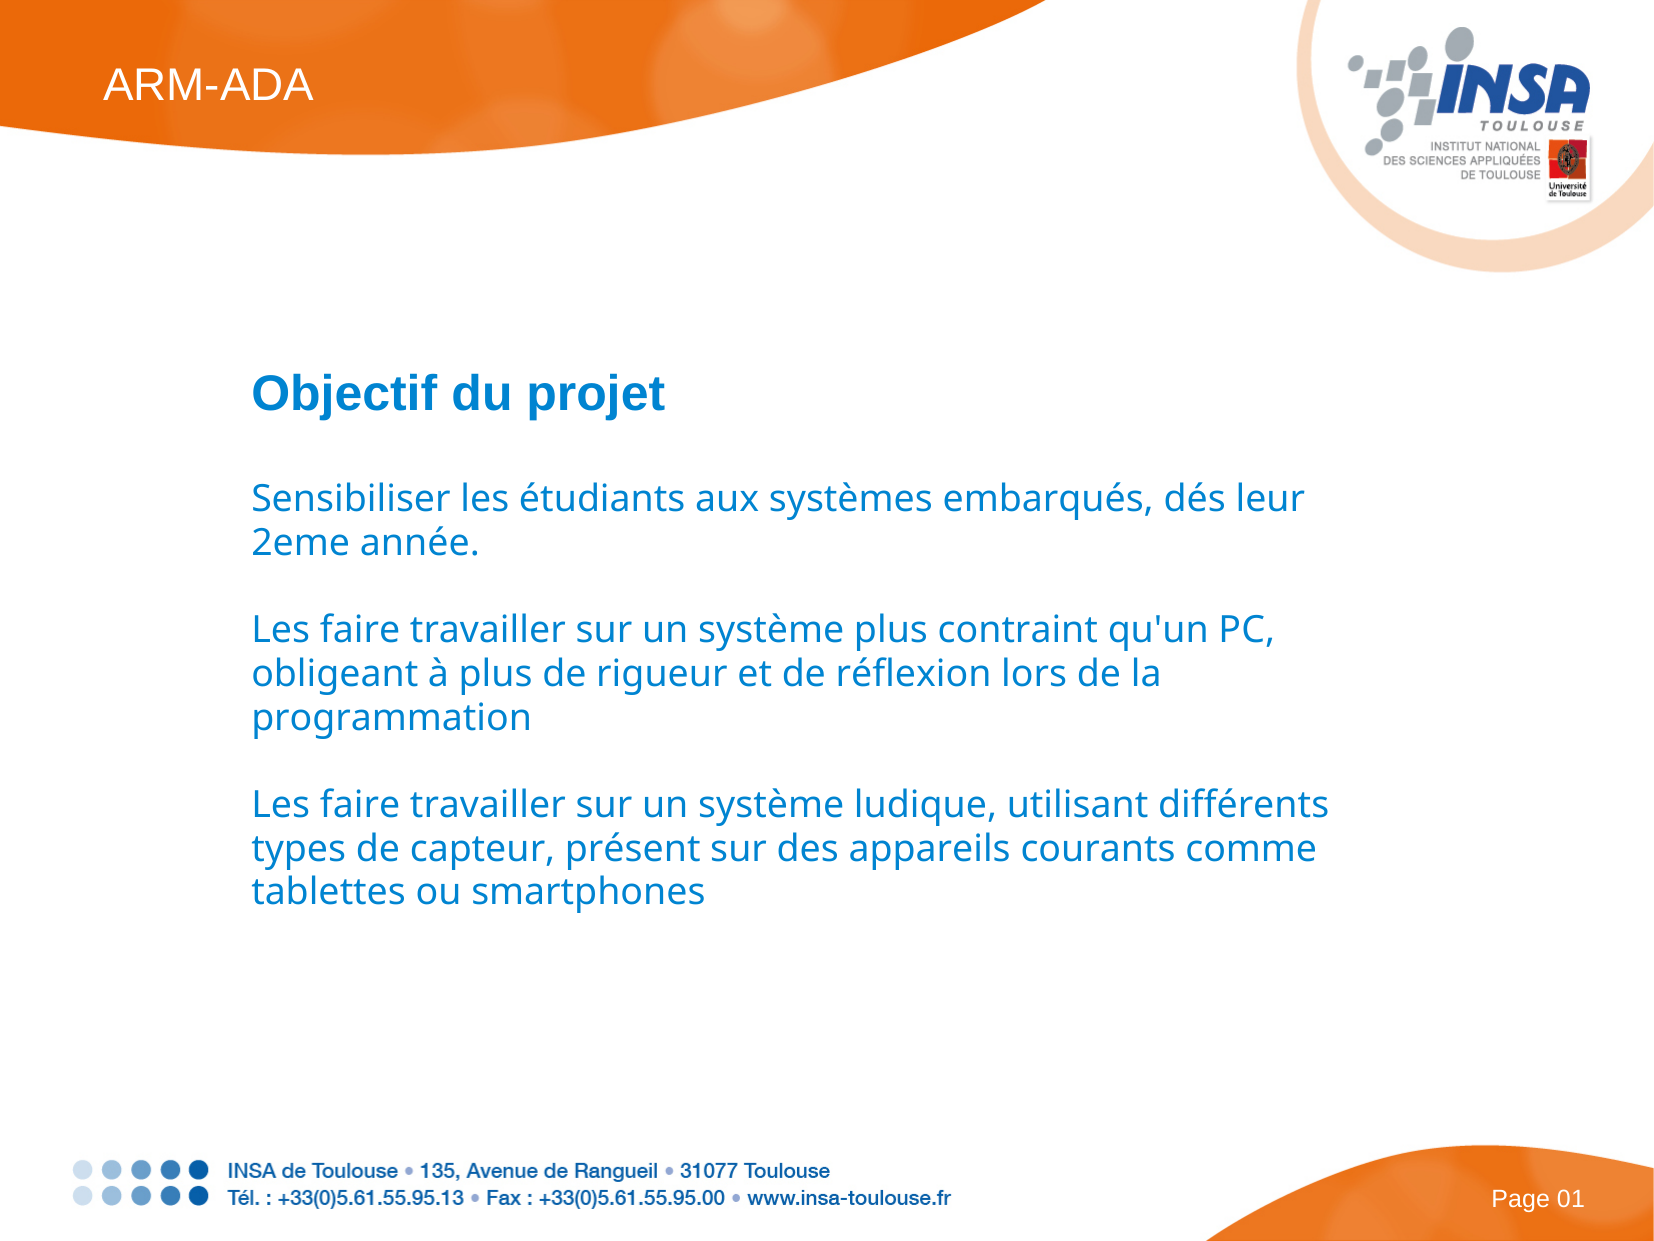

ARM-ADA
Objectif du projet
Sensibiliser les étudiants aux systèmes embarqués, dés leur 2eme année.
Les faire travailler sur un système plus contraint qu'un PC, obligeant à plus de rigueur et de réflexion lors de la programmation
Les faire travailler sur un système ludique, utilisant différents types de capteur, présent sur des appareils courants comme tablettes ou smartphones
Page 01